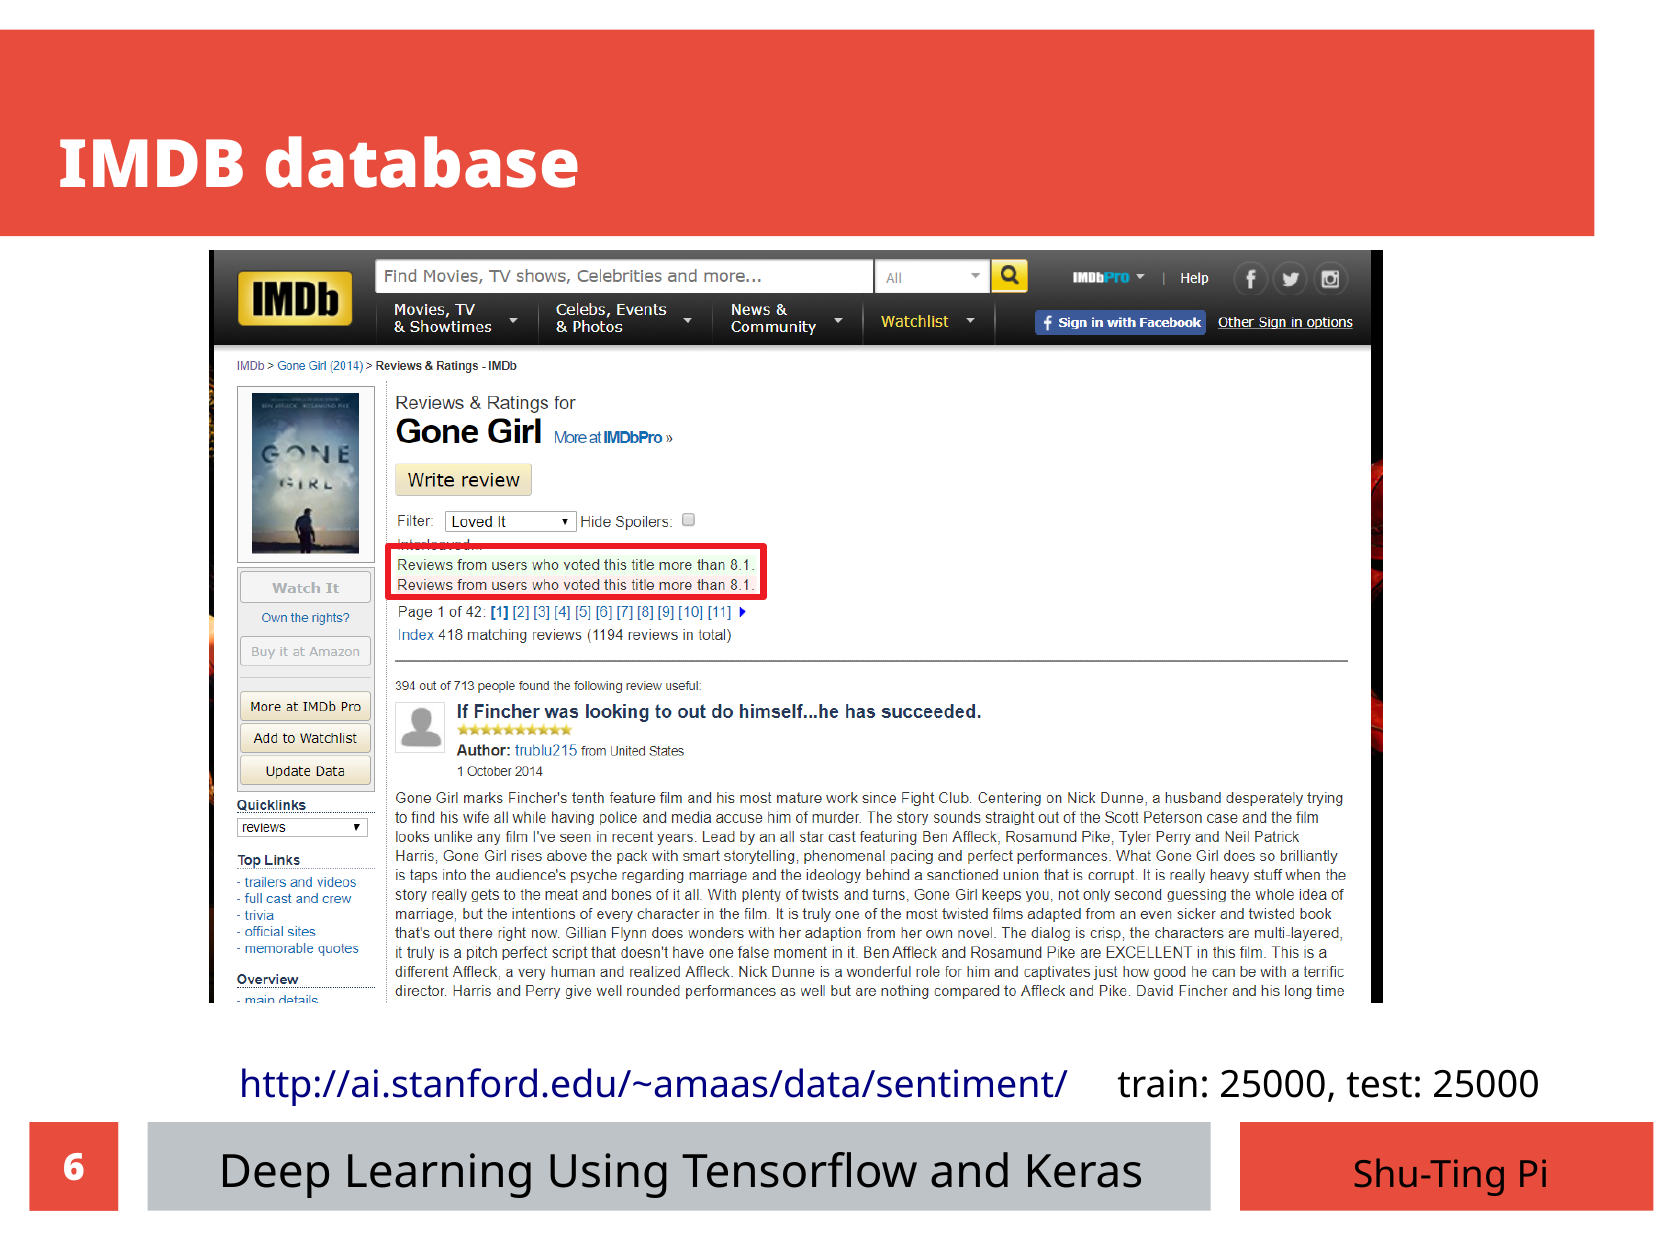

# IMDB database
http://ai.stanford.edu/~amaas/data/sentiment/ train: 25000, test: 25000
6
Deep Learning Using Tensorflow and Keras
Shu-Ting Pi